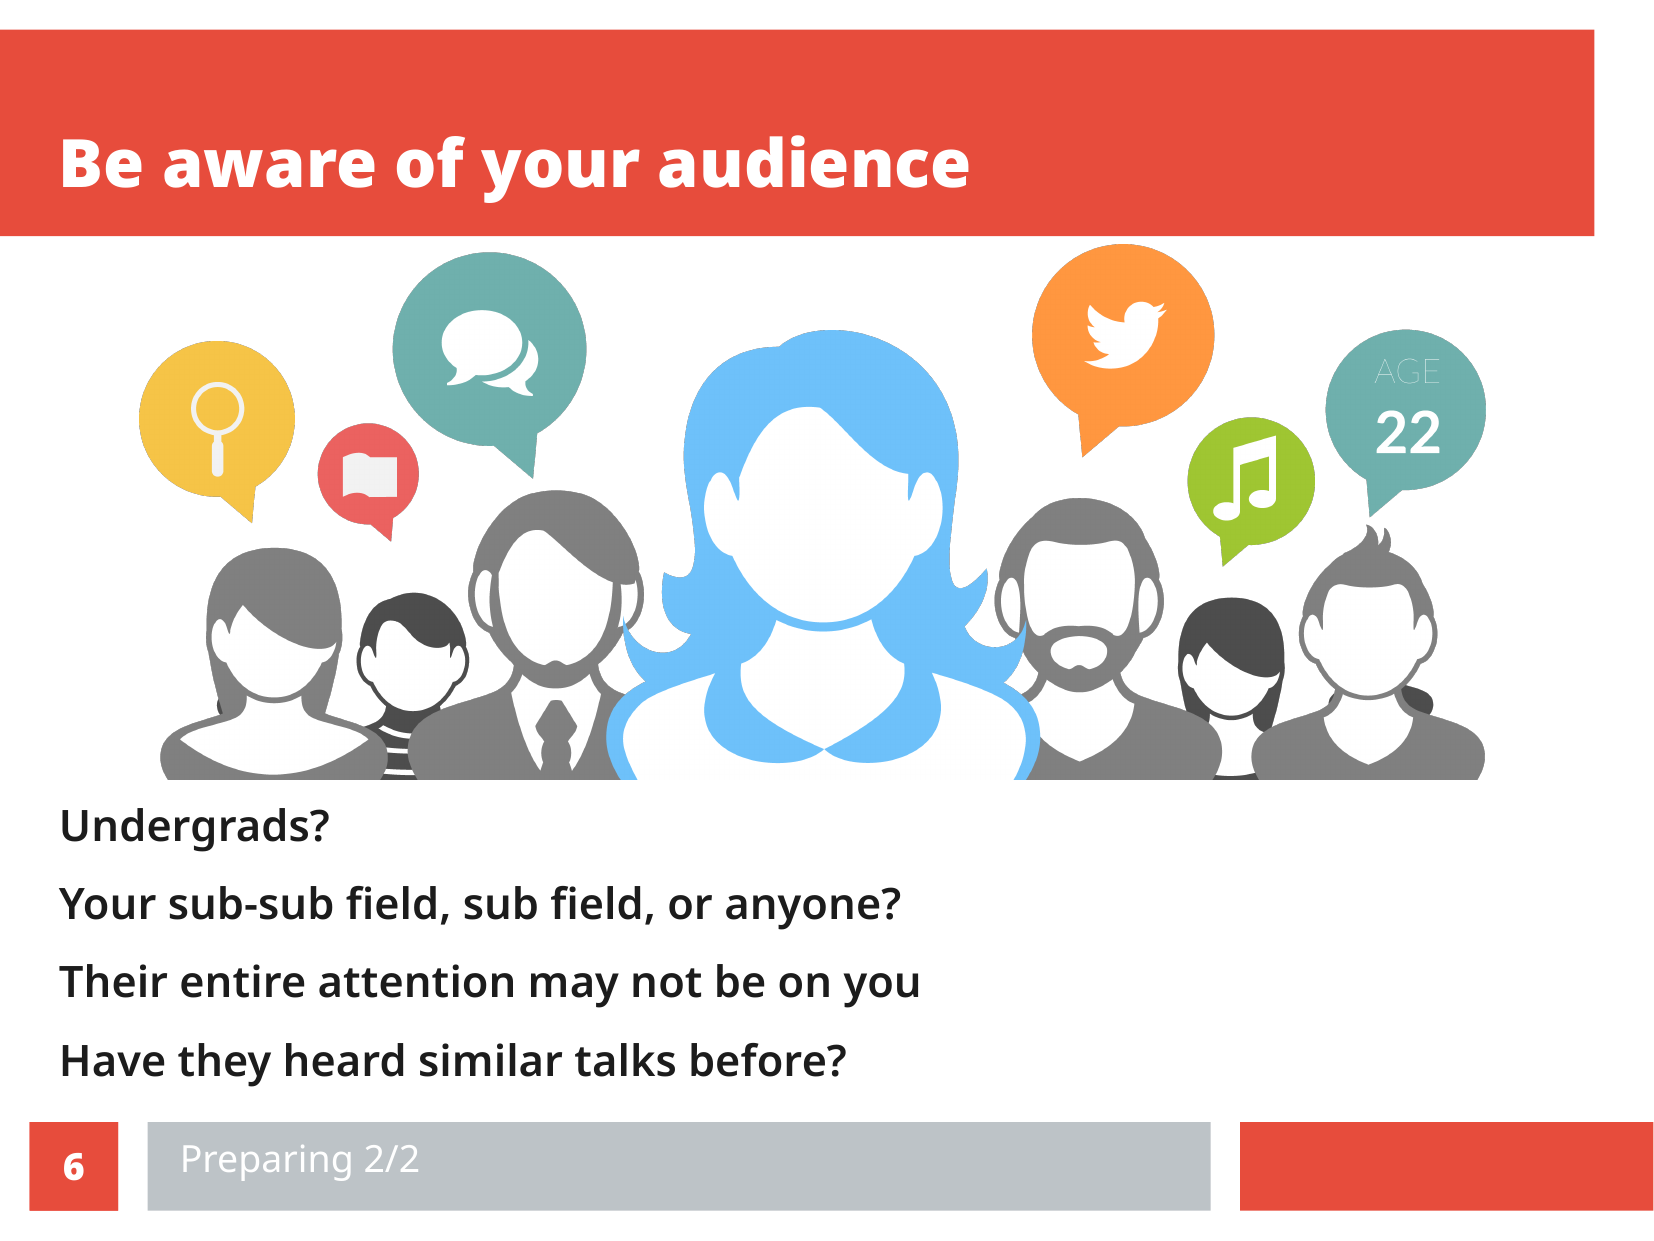

# Be aware of your audience
Undergrads?
Your sub-sub field, sub field, or anyone?
Their entire attention may not be on you
Have they heard similar talks before?
6
Preparing 2/2